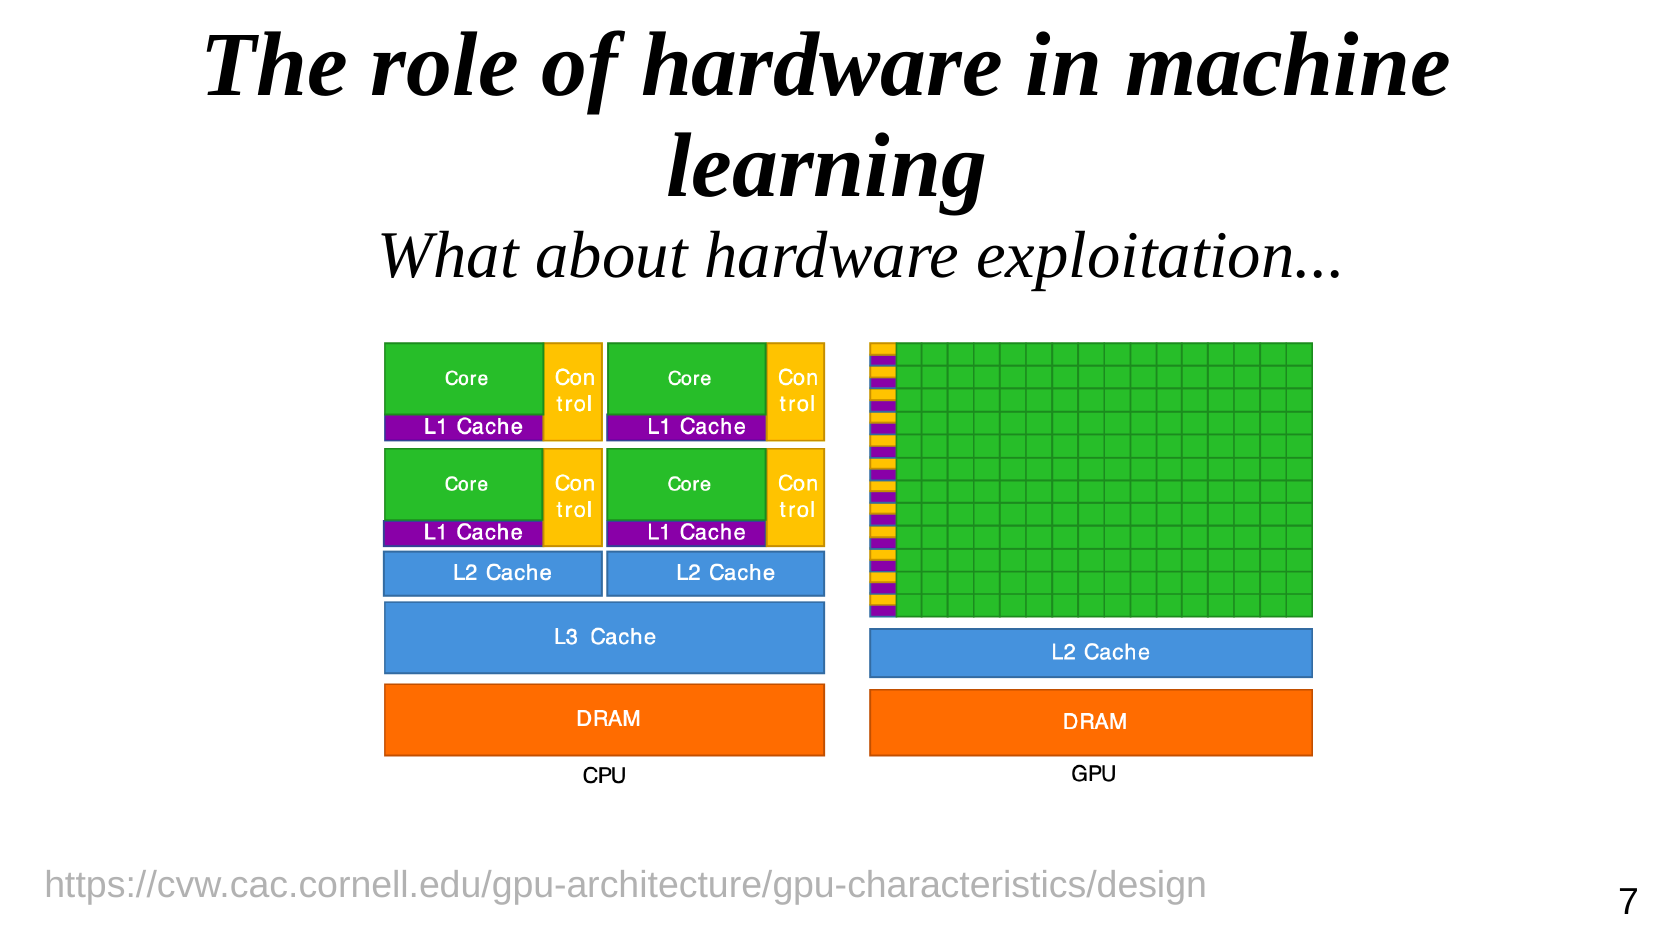

The role of hardware in machine learning
# What about hardware exploitation...
https://cvw.cac.cornell.edu/gpu-architecture/gpu-characteristics/design
7